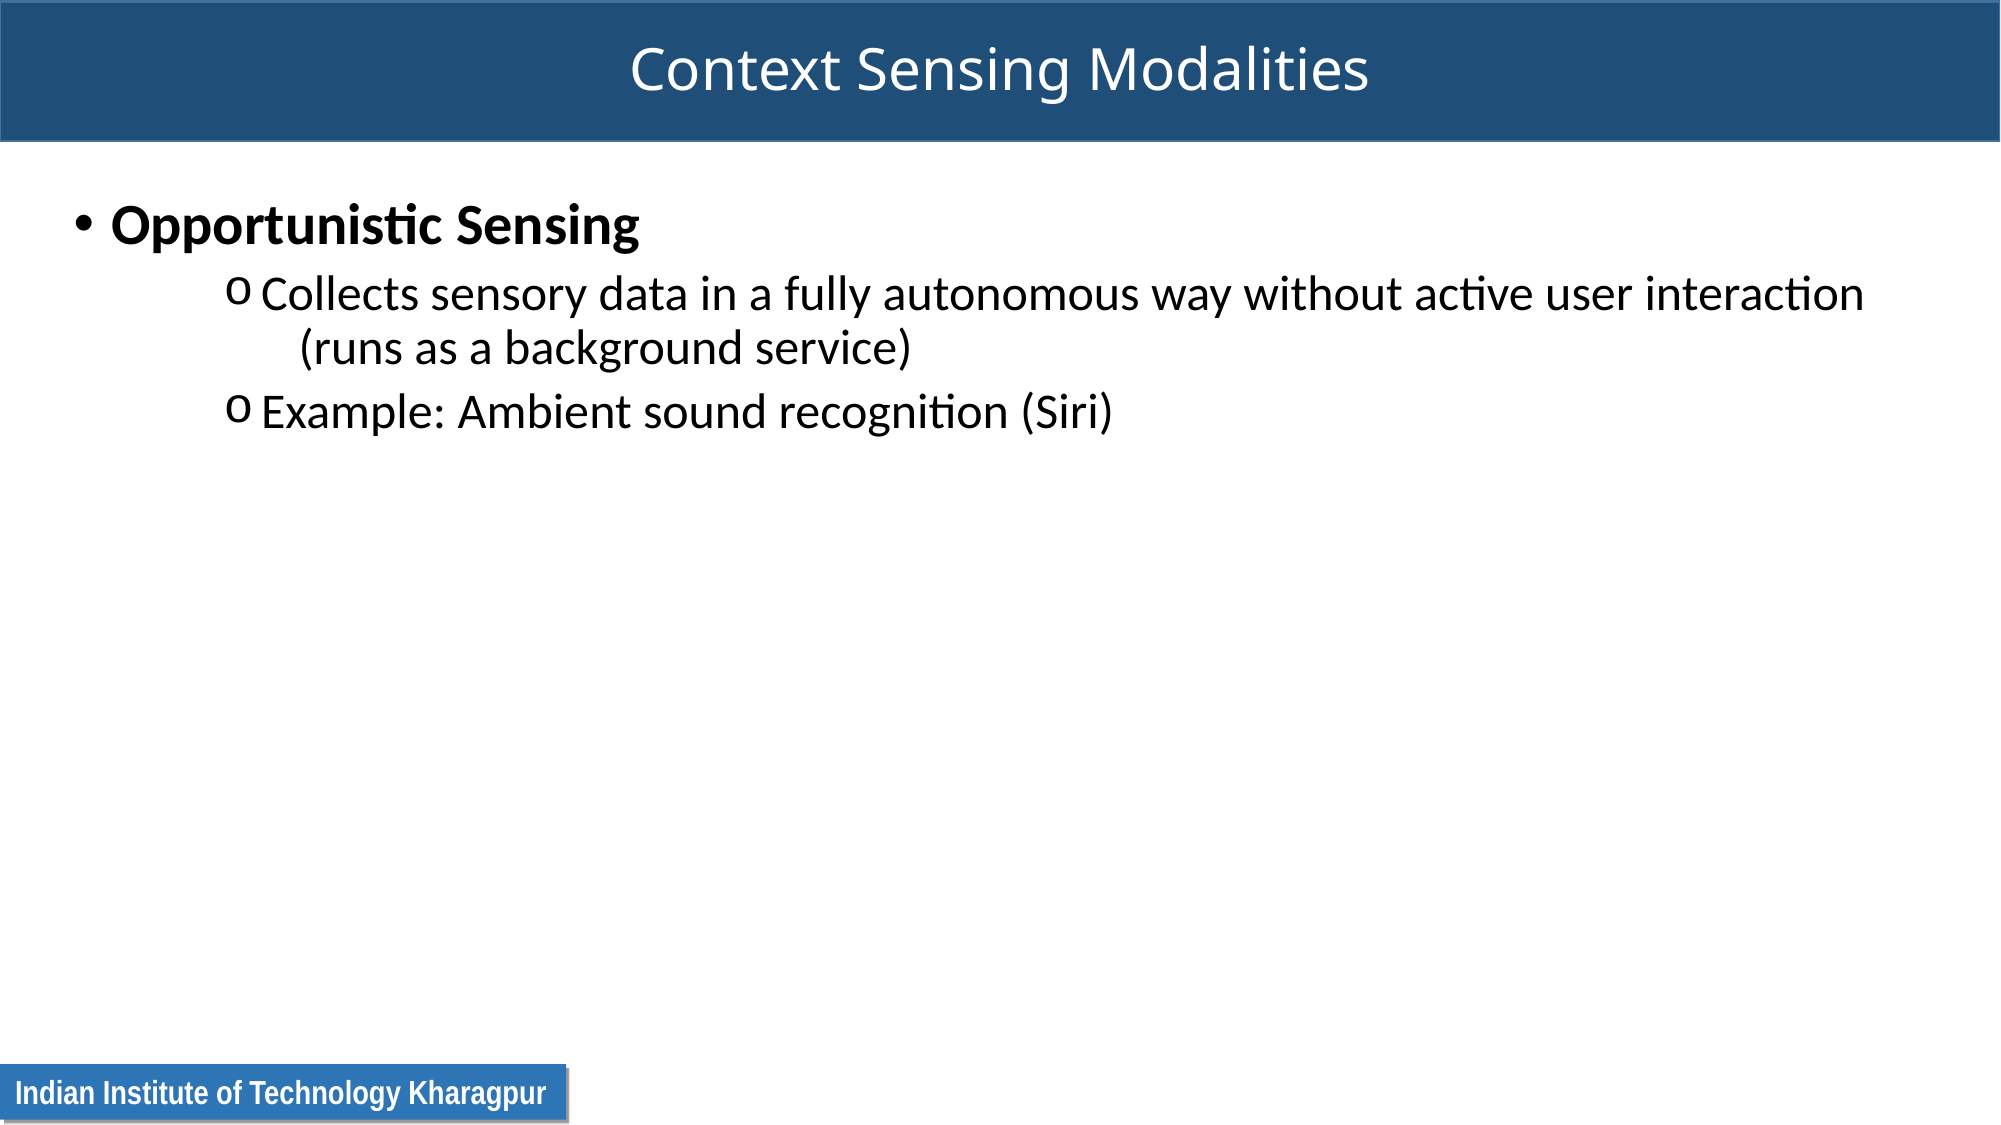

Context Sensing Modalities
# Opportunistic Sensing
Collects sensory data in a fully autonomous way without active user interaction (runs as a background service)
Example: Ambient sound recognition (Siri)